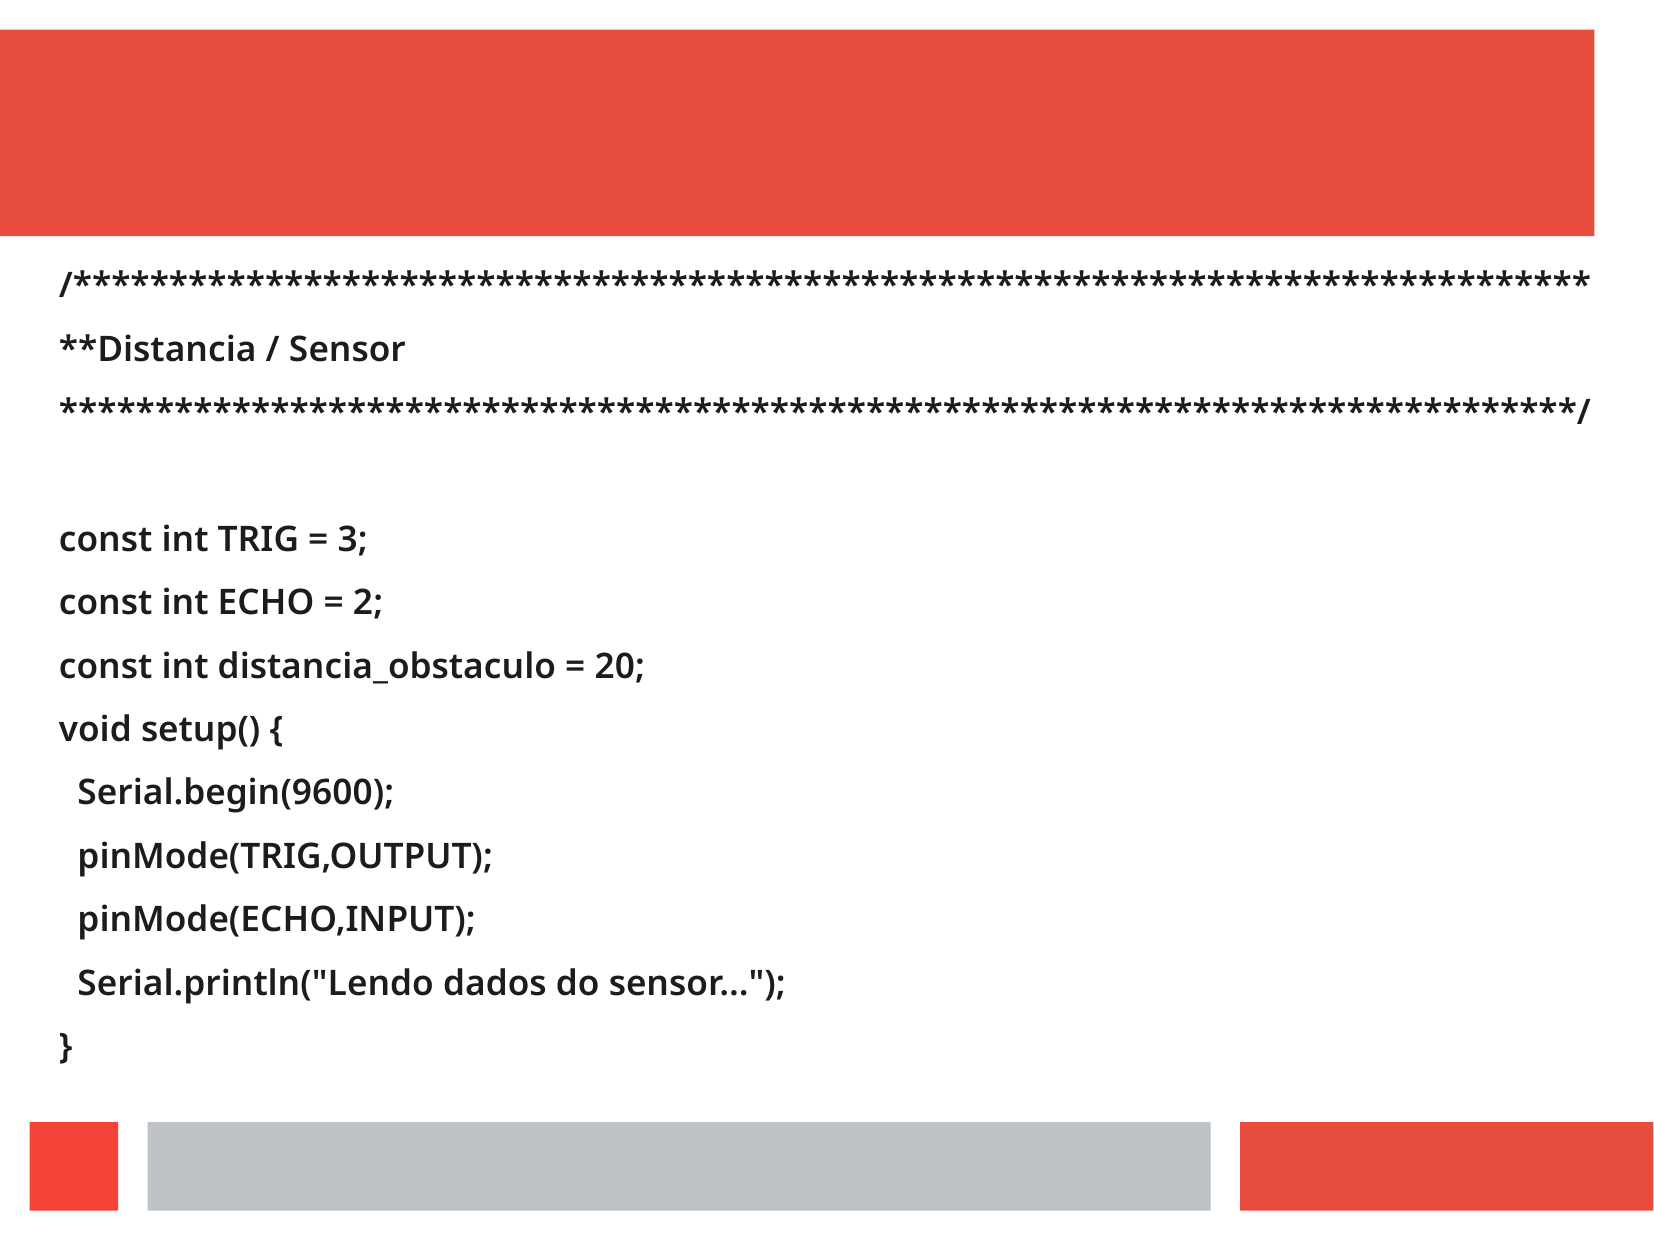

#
/*******************************************************************************
**Distancia / Sensor
*******************************************************************************/
const int TRIG = 3;
const int ECHO = 2;
const int distancia_obstaculo = 20;
void setup() {
 Serial.begin(9600);
 pinMode(TRIG,OUTPUT);
 pinMode(ECHO,INPUT);
 Serial.println("Lendo dados do sensor...");
}